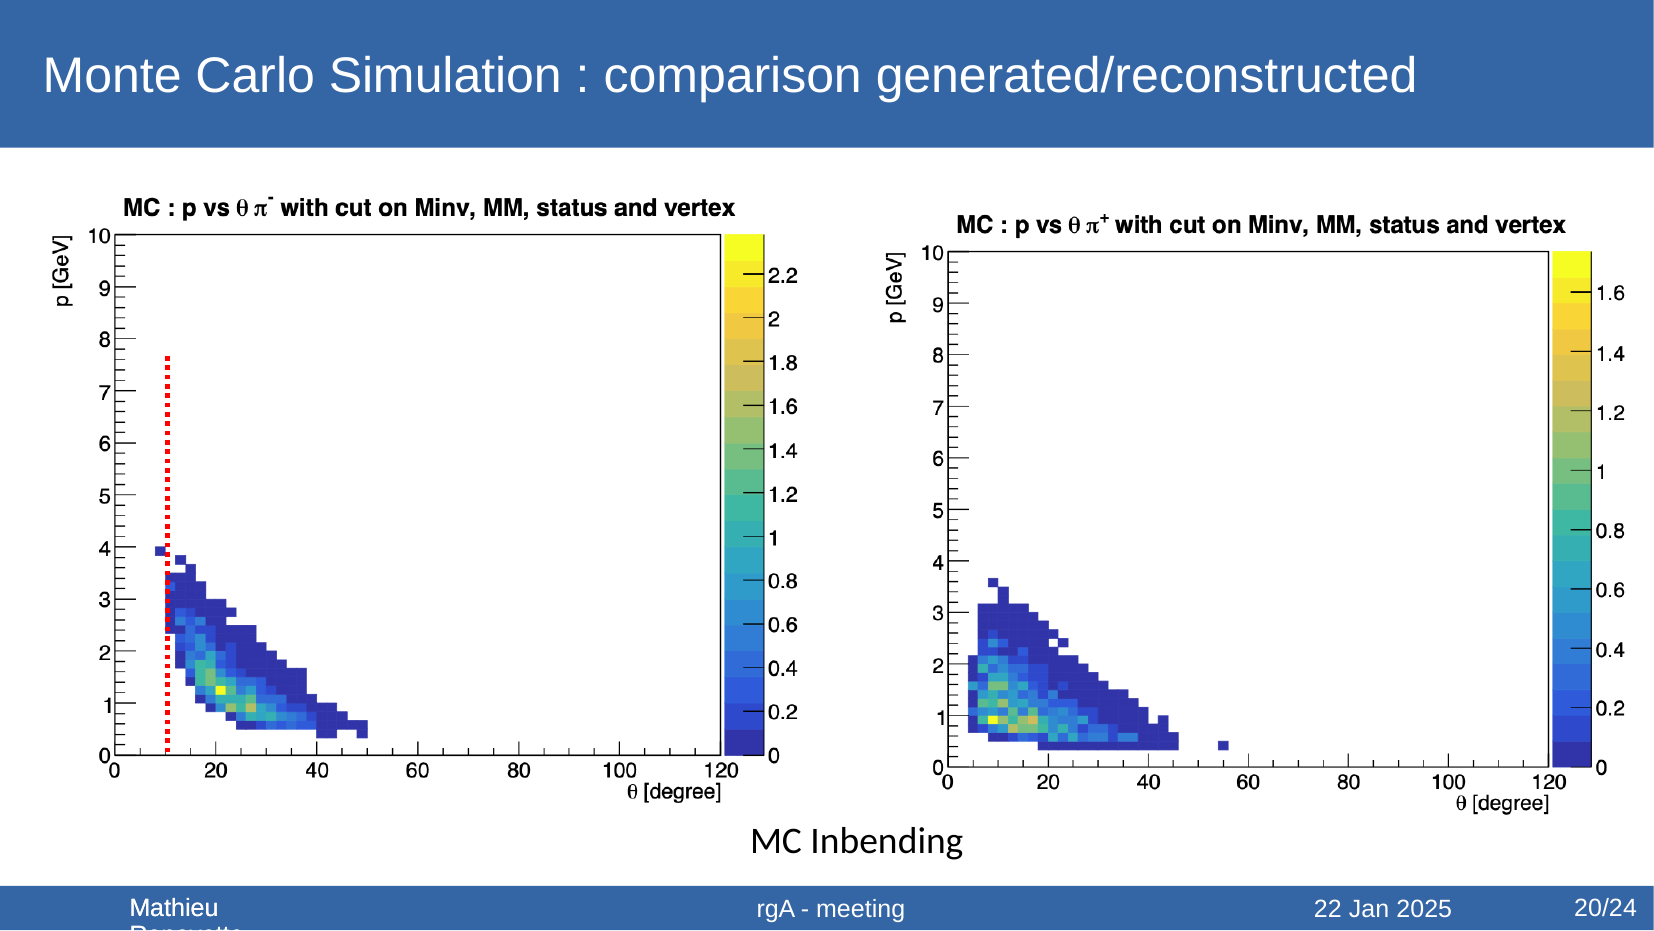

Monte Carlo Simulation : comparison generated/reconstructed
MC Inbending
Mathieu Ronayette
20/24
Mathieu Ronayette
 rgA - meeting
22 Jan 2025